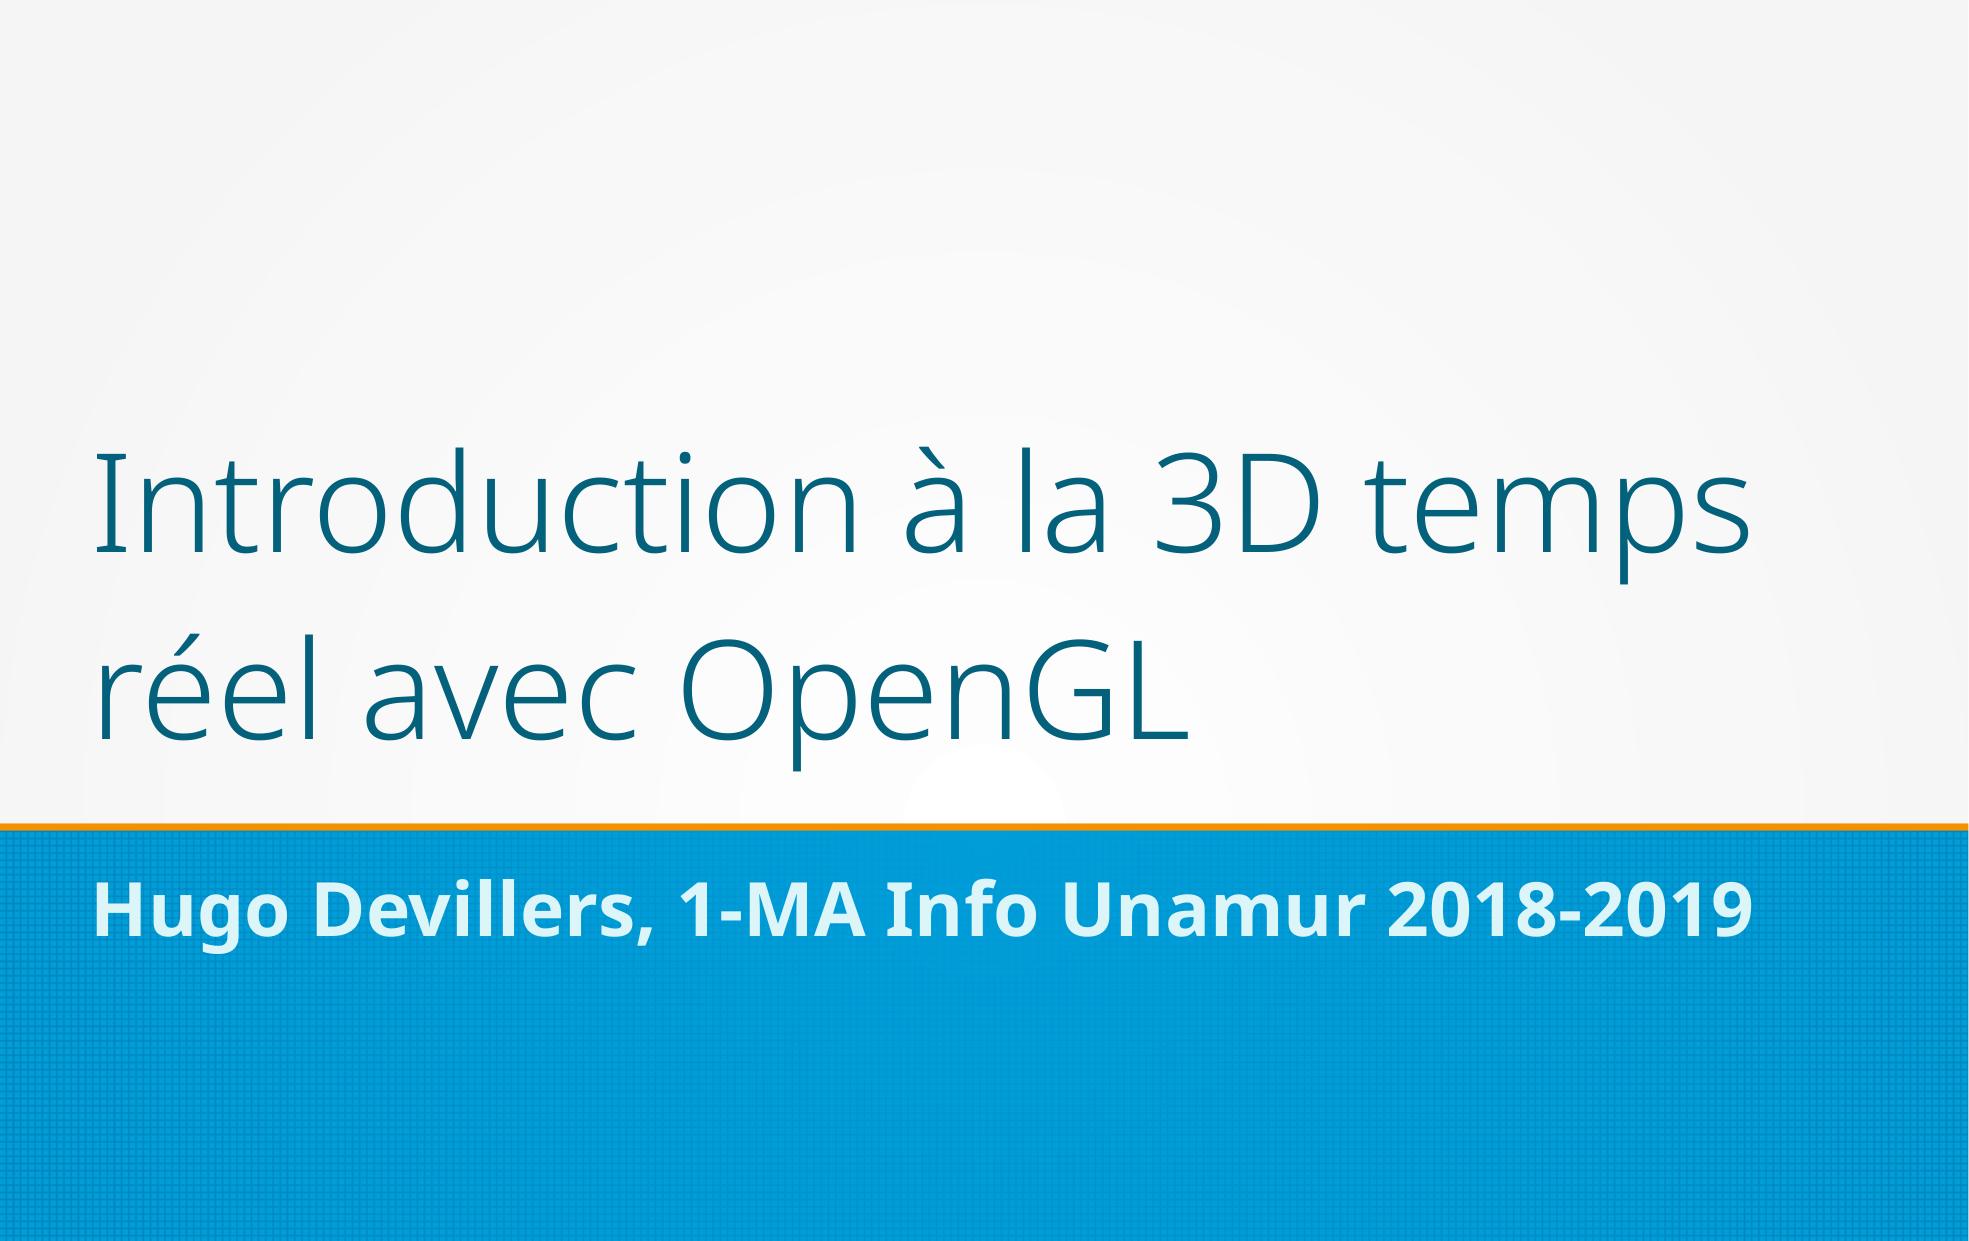

# Introduction à la 3D temps réel avec OpenGL
Hugo Devillers, 1-MA Info Unamur 2018-2019